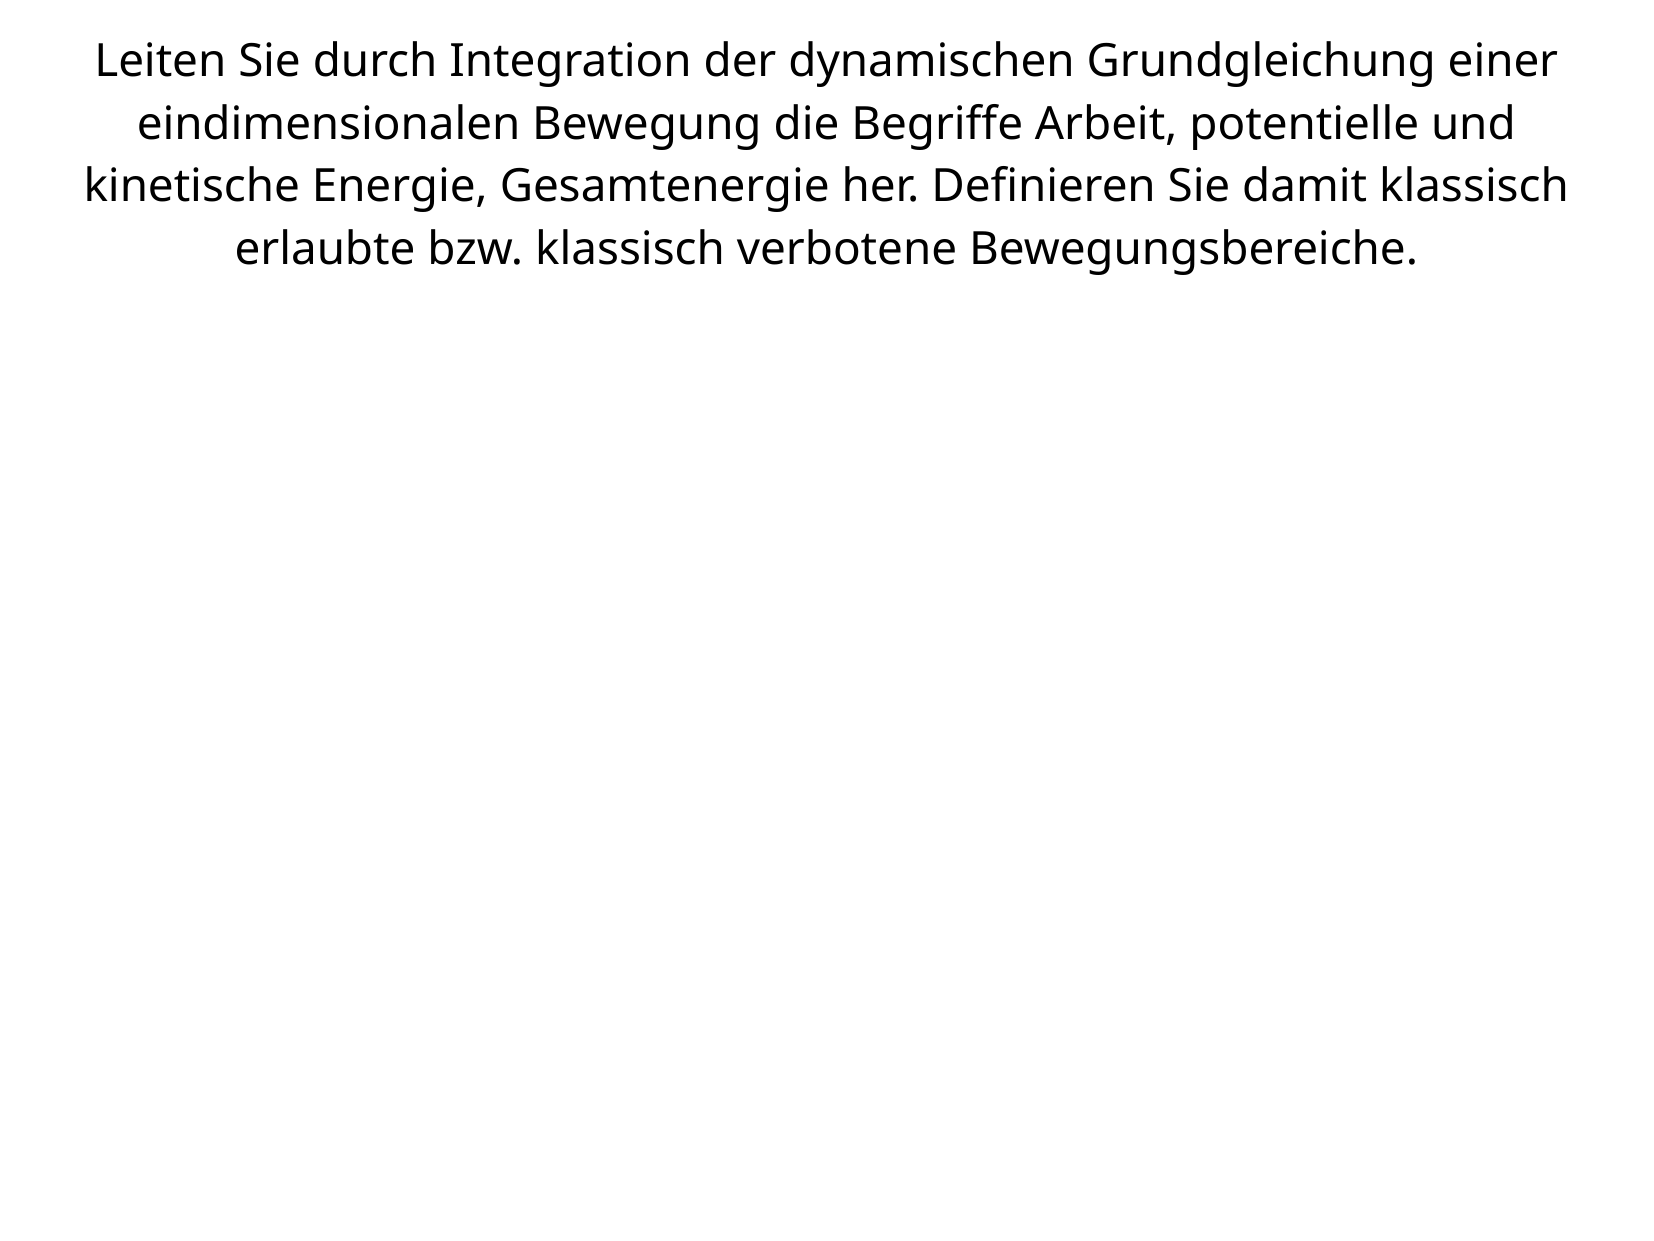

# Leiten Sie durch Integration der dynamischen Grundgleichung einer eindimensionalen Bewegung die Begriffe Arbeit, potentielle und kinetische Energie, Gesamtenergie her. Definieren Sie damit klassisch erlaubte bzw. klassisch verbotene Bewegungsbereiche.